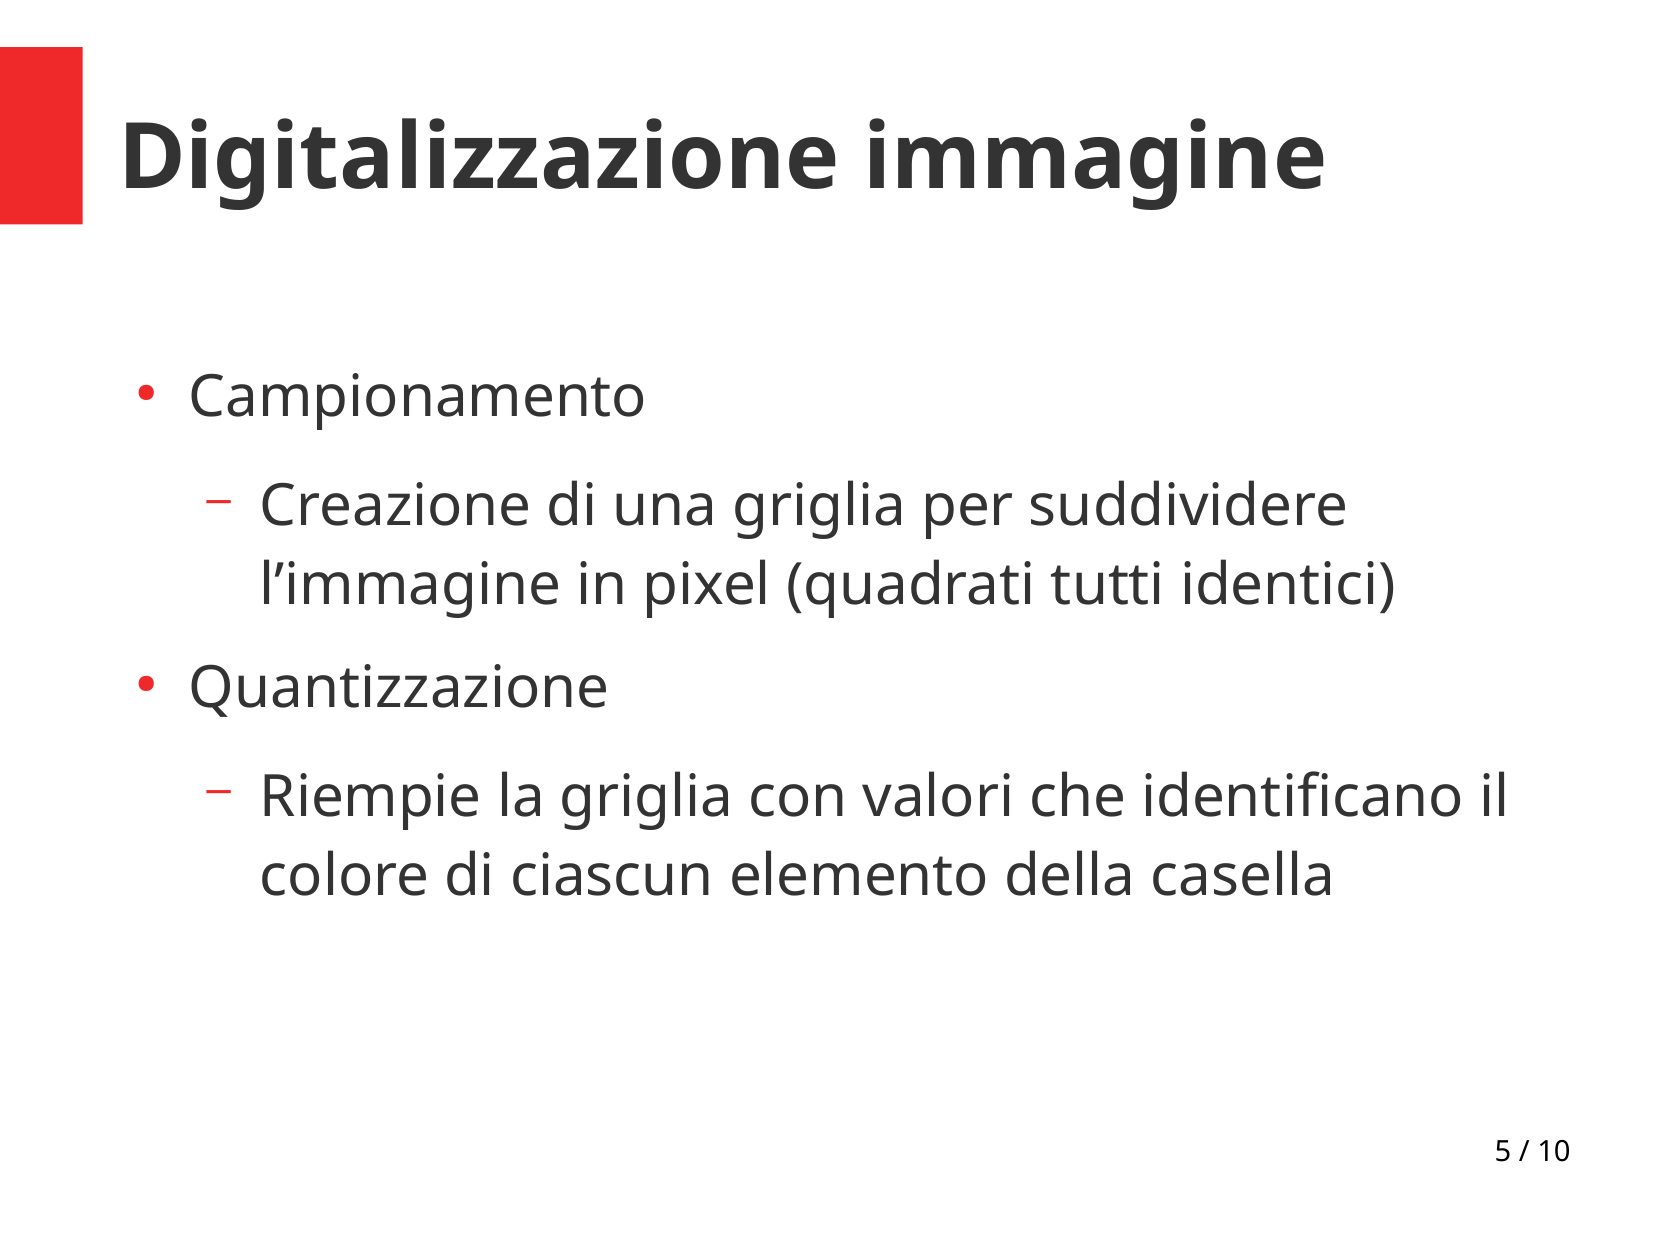

# Digitalizzazione immagine
Campionamento
Creazione di una griglia per suddividere l’immagine in pixel (quadrati tutti identici)
Quantizzazione
Riempie la griglia con valori che identificano il colore di ciascun elemento della casella
5